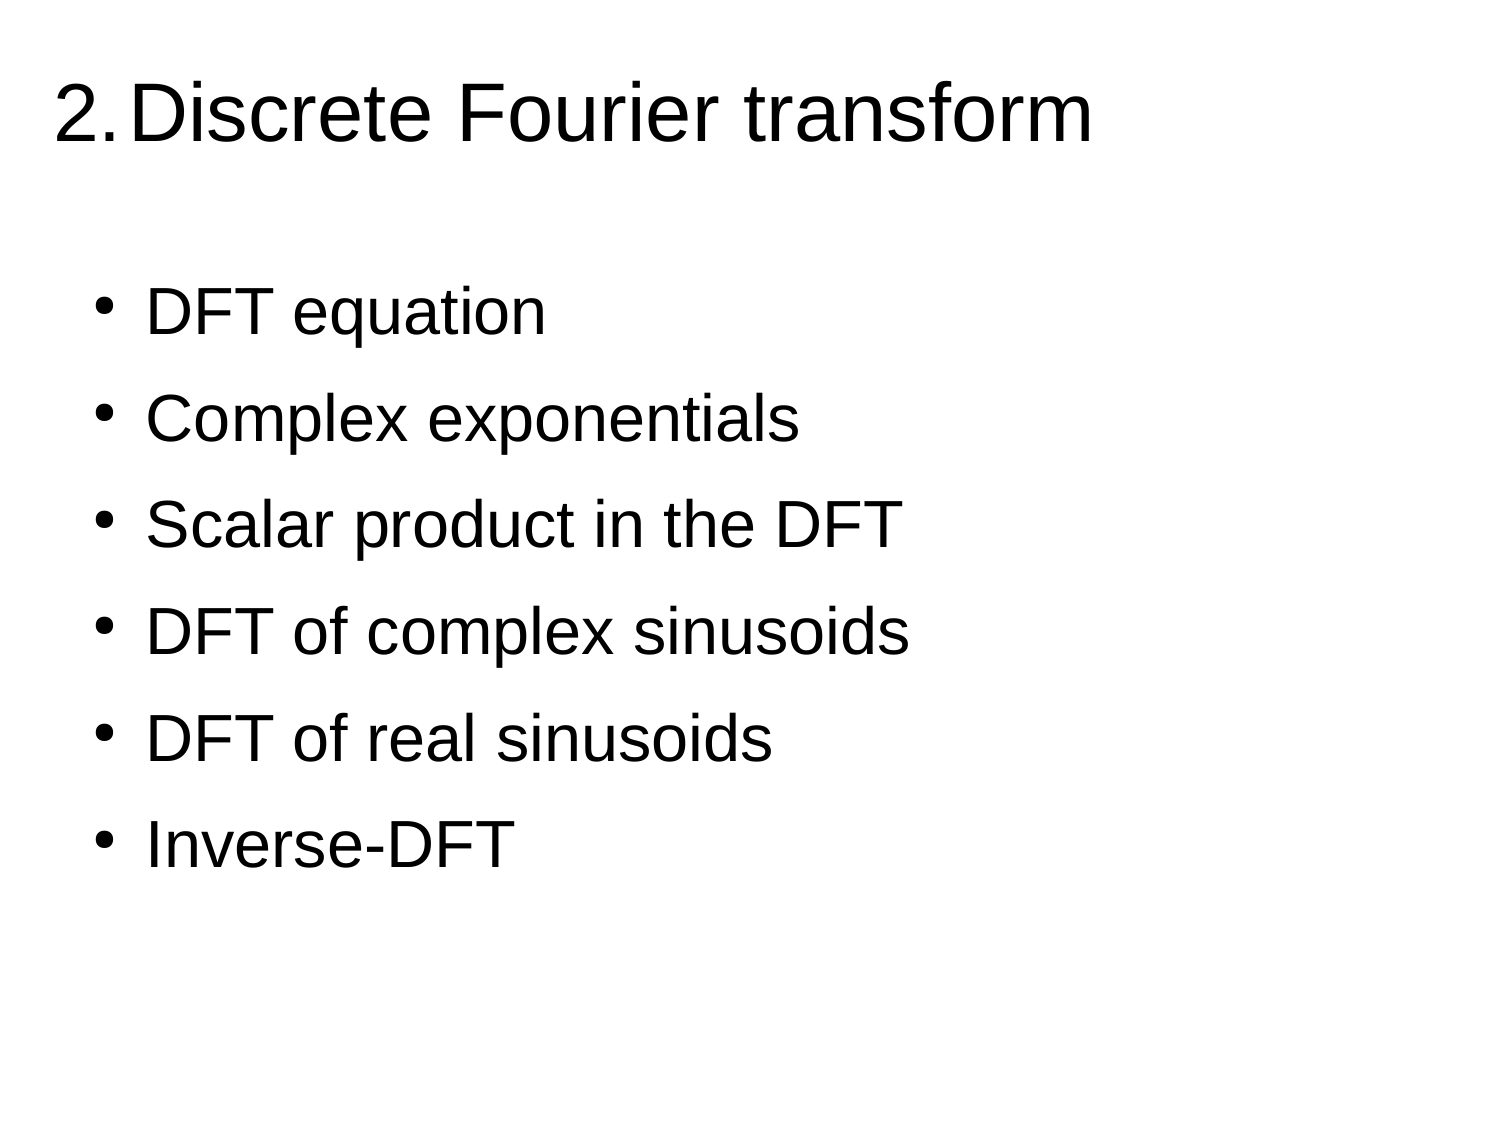

# 2.	Discrete Fourier transform
DFT equation
Complex exponentials
Scalar product in the DFT
DFT of complex sinusoids
DFT of real sinusoids
Inverse-DFT